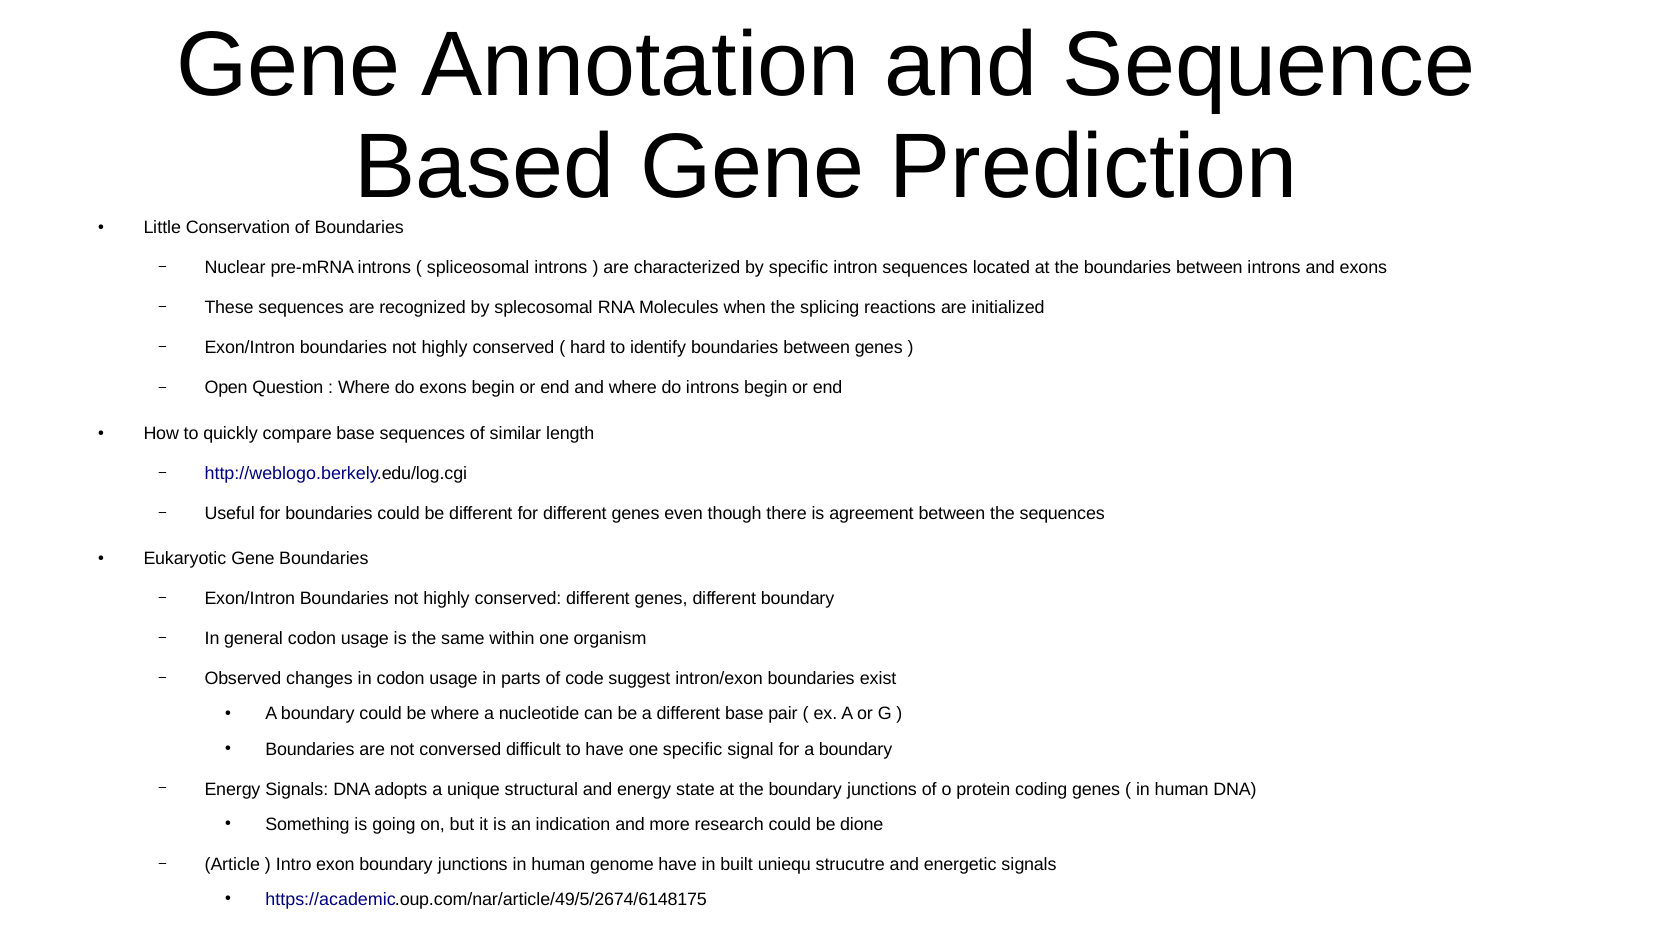

# Gene Annotation and Sequence Based Gene Prediction
Little Conservation of Boundaries
Nuclear pre-mRNA introns ( spliceosomal introns ) are characterized by specific intron sequences located at the boundaries between introns and exons
These sequences are recognized by splecosomal RNA Molecules when the splicing reactions are initialized
Exon/Intron boundaries not highly conserved ( hard to identify boundaries between genes )
Open Question : Where do exons begin or end and where do introns begin or end
How to quickly compare base sequences of similar length
http://weblogo.berkely.edu/log.cgi
Useful for boundaries could be different for different genes even though there is agreement between the sequences
Eukaryotic Gene Boundaries
Exon/Intron Boundaries not highly conserved: different genes, different boundary
In general codon usage is the same within one organism
Observed changes in codon usage in parts of code suggest intron/exon boundaries exist
A boundary could be where a nucleotide can be a different base pair ( ex. A or G )
Boundaries are not conversed difficult to have one specific signal for a boundary
Energy Signals: DNA adopts a unique structural and energy state at the boundary junctions of o protein coding genes ( in human DNA)
Something is going on, but it is an indication and more research could be dione
(Article ) Intro exon boundary junctions in human genome have in built uniequ strucutre and energetic signals
https://academic.oup.com/nar/article/49/5/2674/6148175